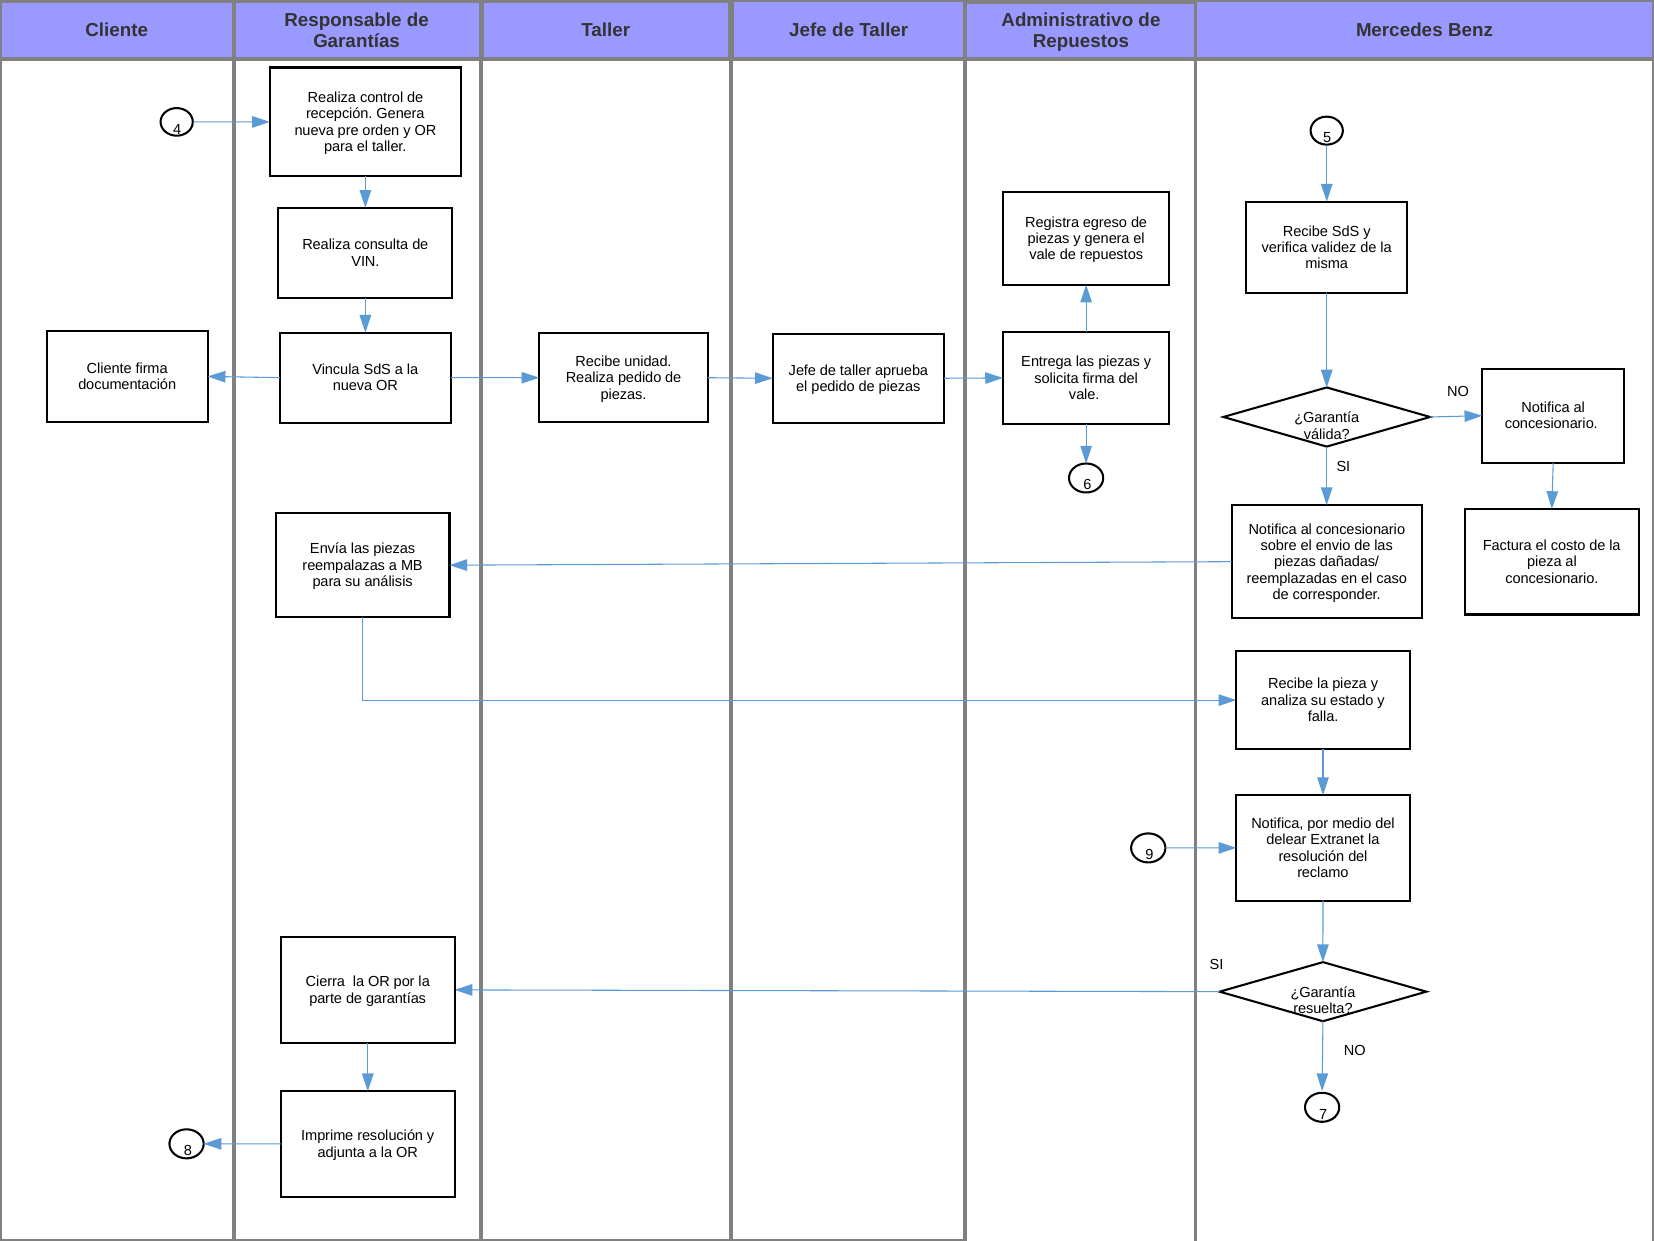

Jefe de Taller
Mercedes Benz
Cliente
Responsable de Garantías
Taller
Administrativo de Repuestos
Realiza control de recepción. Genera nueva pre orden y OR para el taller.
4
5
Registra egreso de piezas y genera el vale de repuestos
Recibe SdS y verifica validez de la misma
Realiza consulta de VIN.
Cliente firma documentación
Entrega las piezas y solicita firma del vale.
Vincula SdS a la nueva OR
Recibe unidad. Realiza pedido de piezas.
Jefe de taller aprueba el pedido de piezas
Notifica al concesionario.
NO
¿Garantía válida?
SI
6
Notifica al concesionario sobre el envio de las piezas dañadas/ reemplazadas en el caso de corresponder.
Factura el costo de la pieza al concesionario.
Envía las piezas reempalazas a MB para su análisis
Recibe la pieza y analiza su estado y falla.
Notifica, por medio del delear Extranet la resolución del reclamo
9
Cierra la OR por la parte de garantías
SI
¿Garantía resuelta?
NO
Imprime resolución y adjunta a la OR
7
8